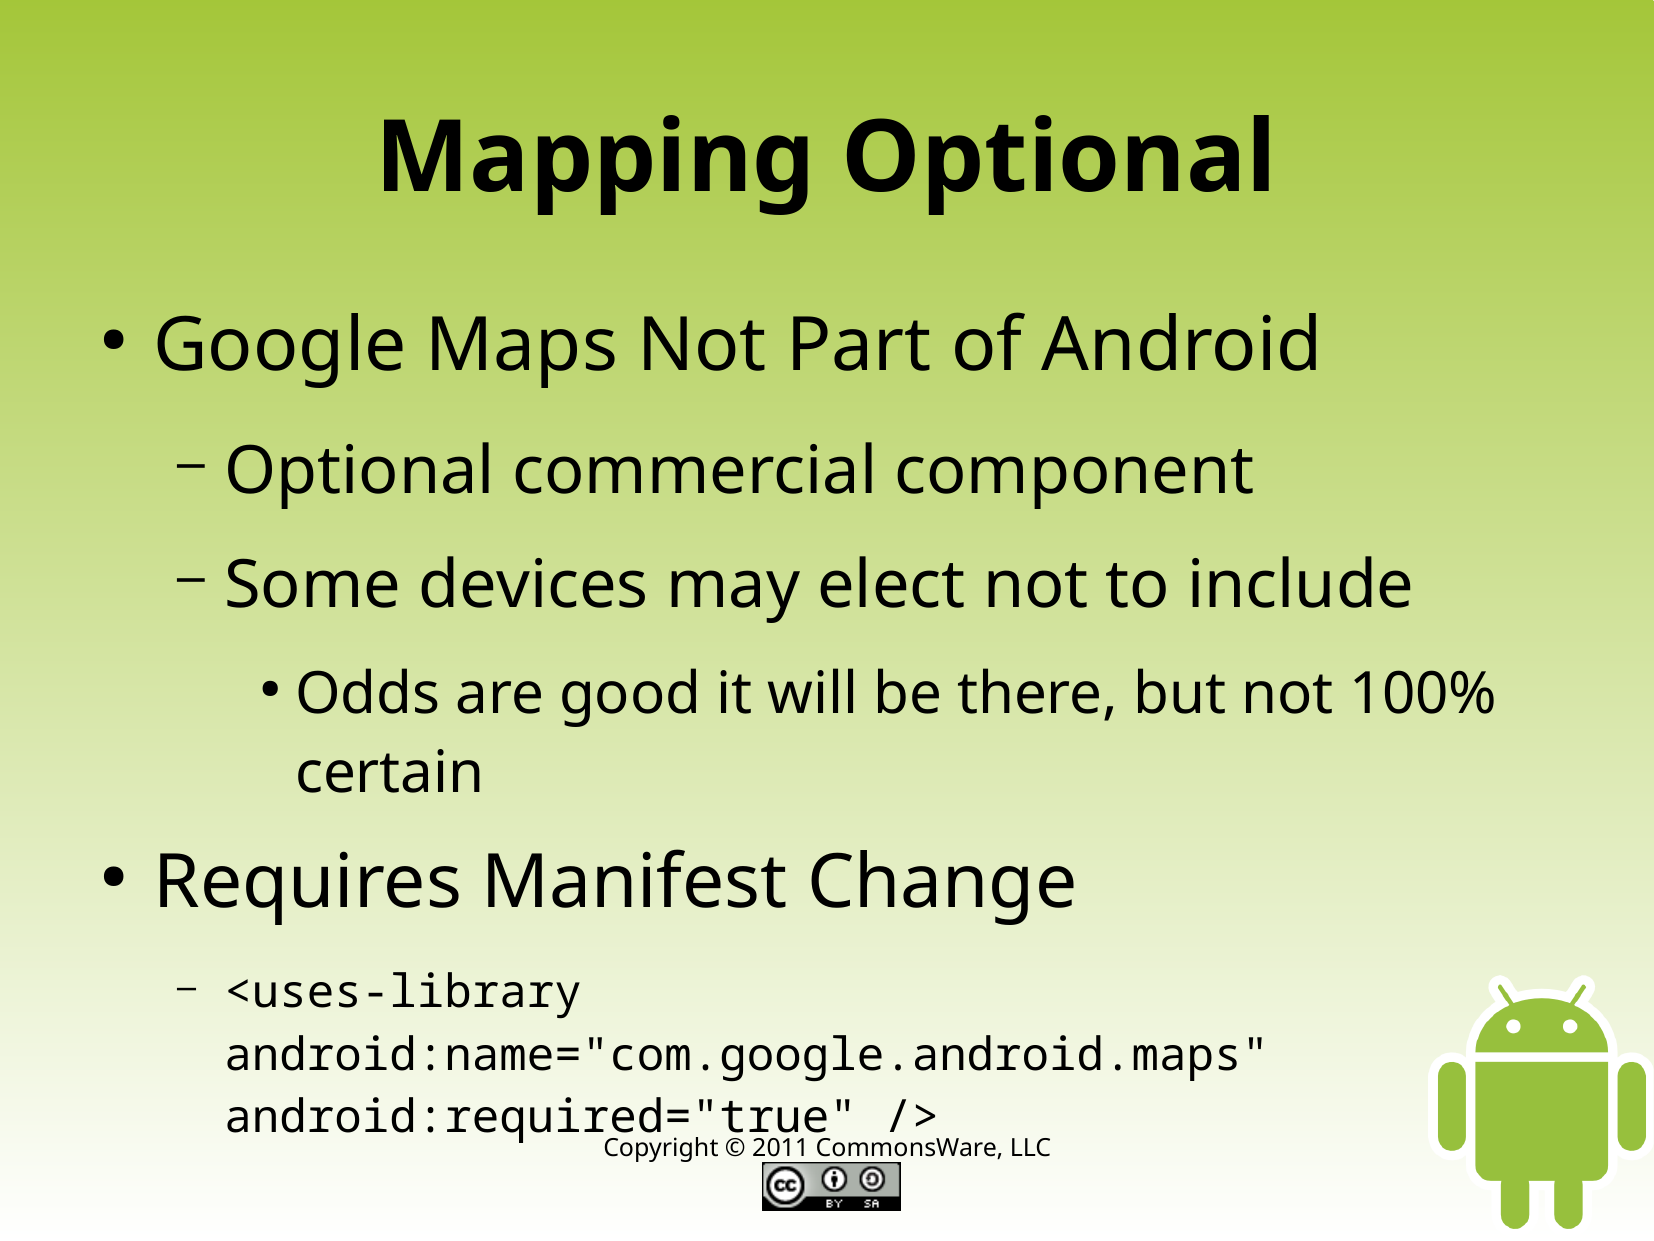

# Mapping Optional
Google Maps Not Part of Android
Optional commercial component
Some devices may elect not to include
Odds are good it will be there, but not 100% certain
Requires Manifest Change
<uses-library
android:name="com.google.android.maps"
android:required="true" />